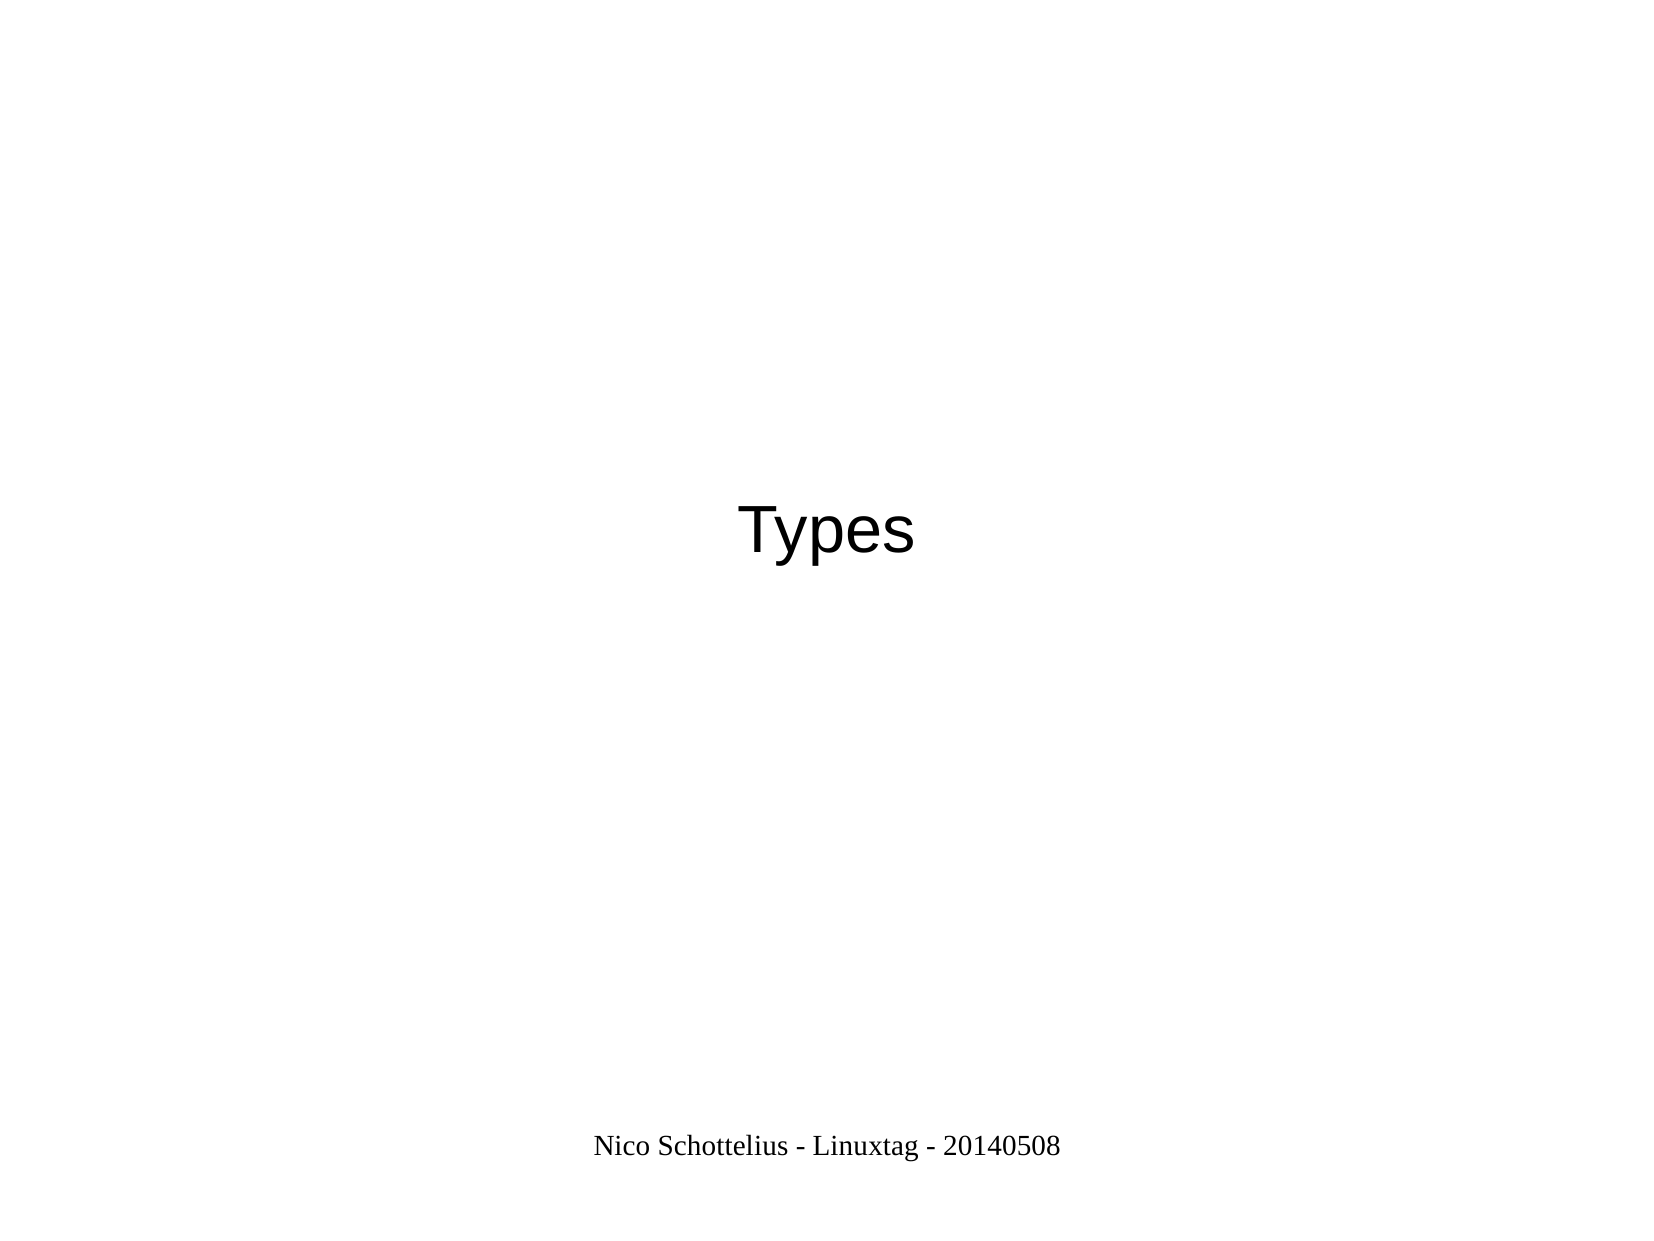

# Types
Nico Schottelius - Linuxtag - 20140508